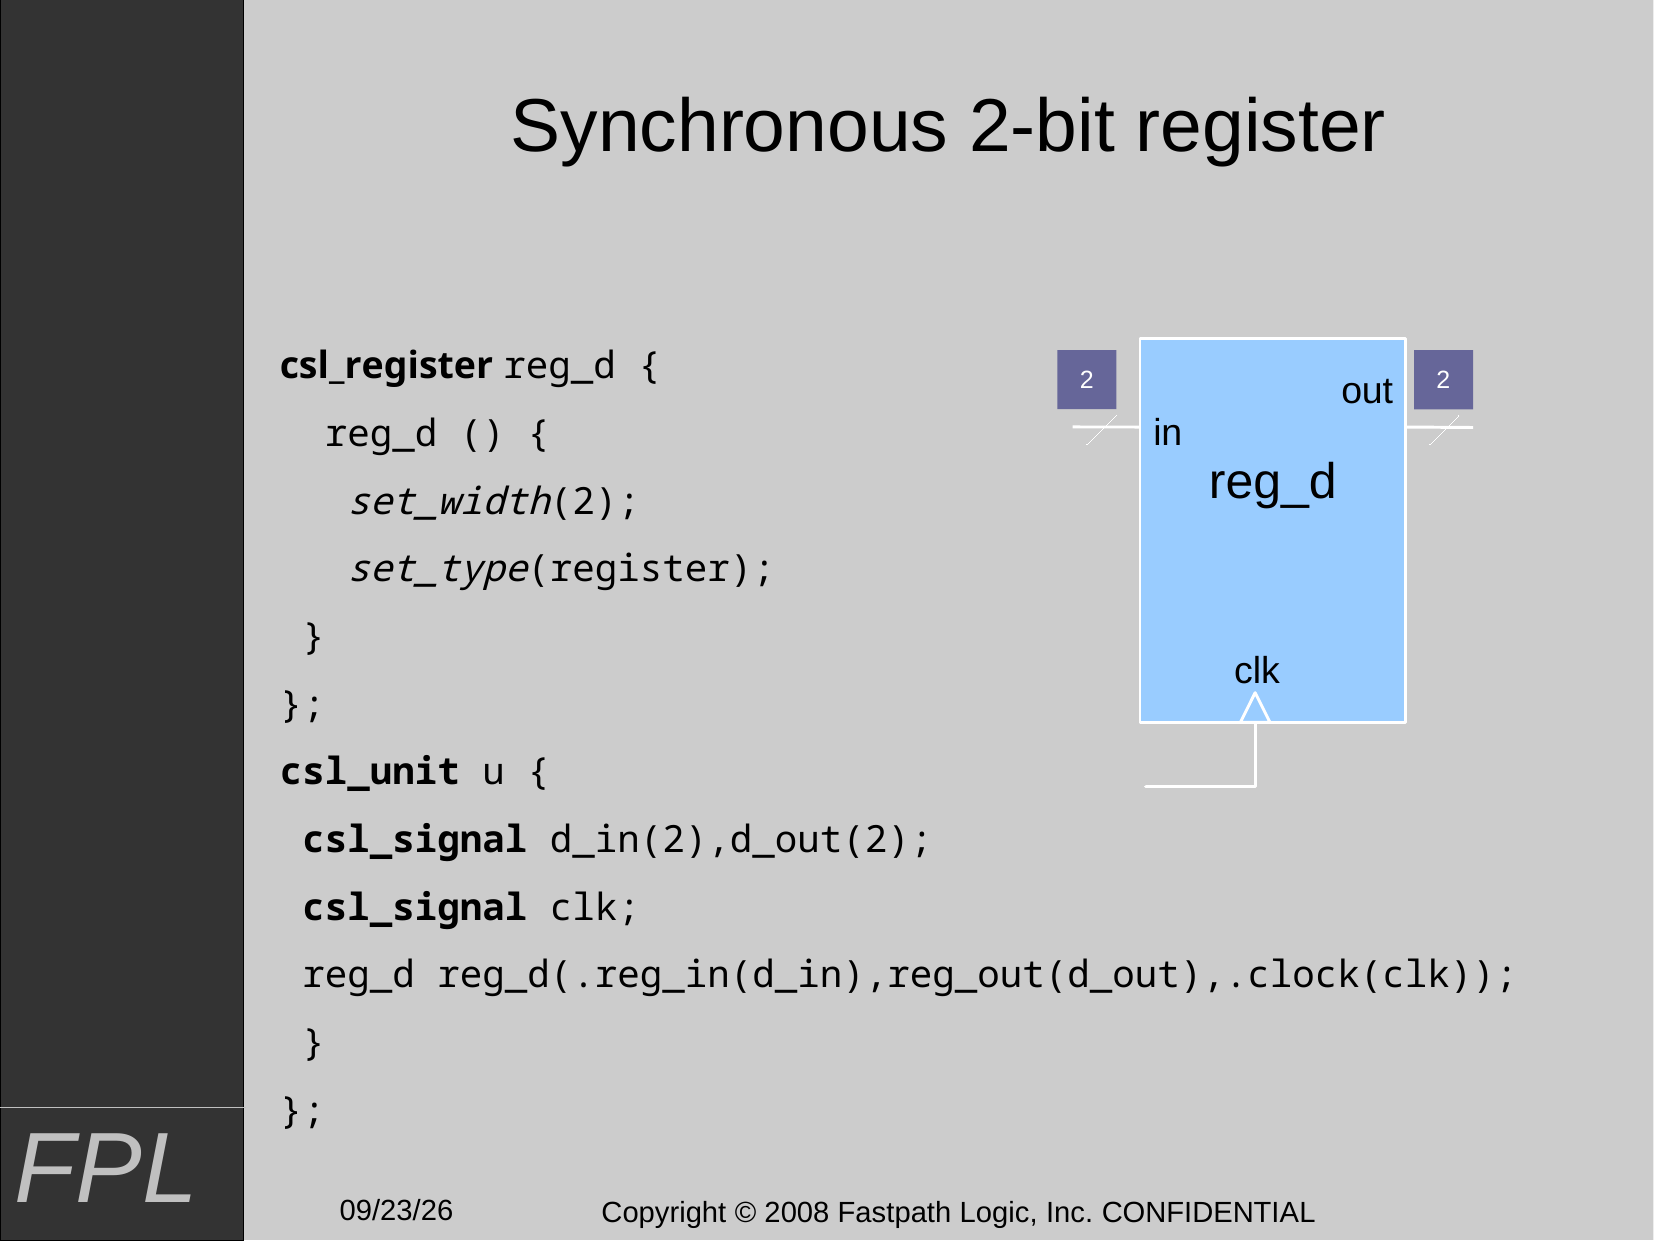

# Synchronous 2-bit register
 out
in
reg_d
clk
csl_register reg_d {
 reg_d () {
 set_width(2);
 set_type(register);
 }
};
csl_unit u {
 csl_signal d_in(2),d_out(2);
 csl_signal clk;
 reg_d reg_d(.reg_in(d_in),reg_out(d_out),.clock(clk));
 }
};
2
2
Copyright Fastpath Logic Inc. @2007